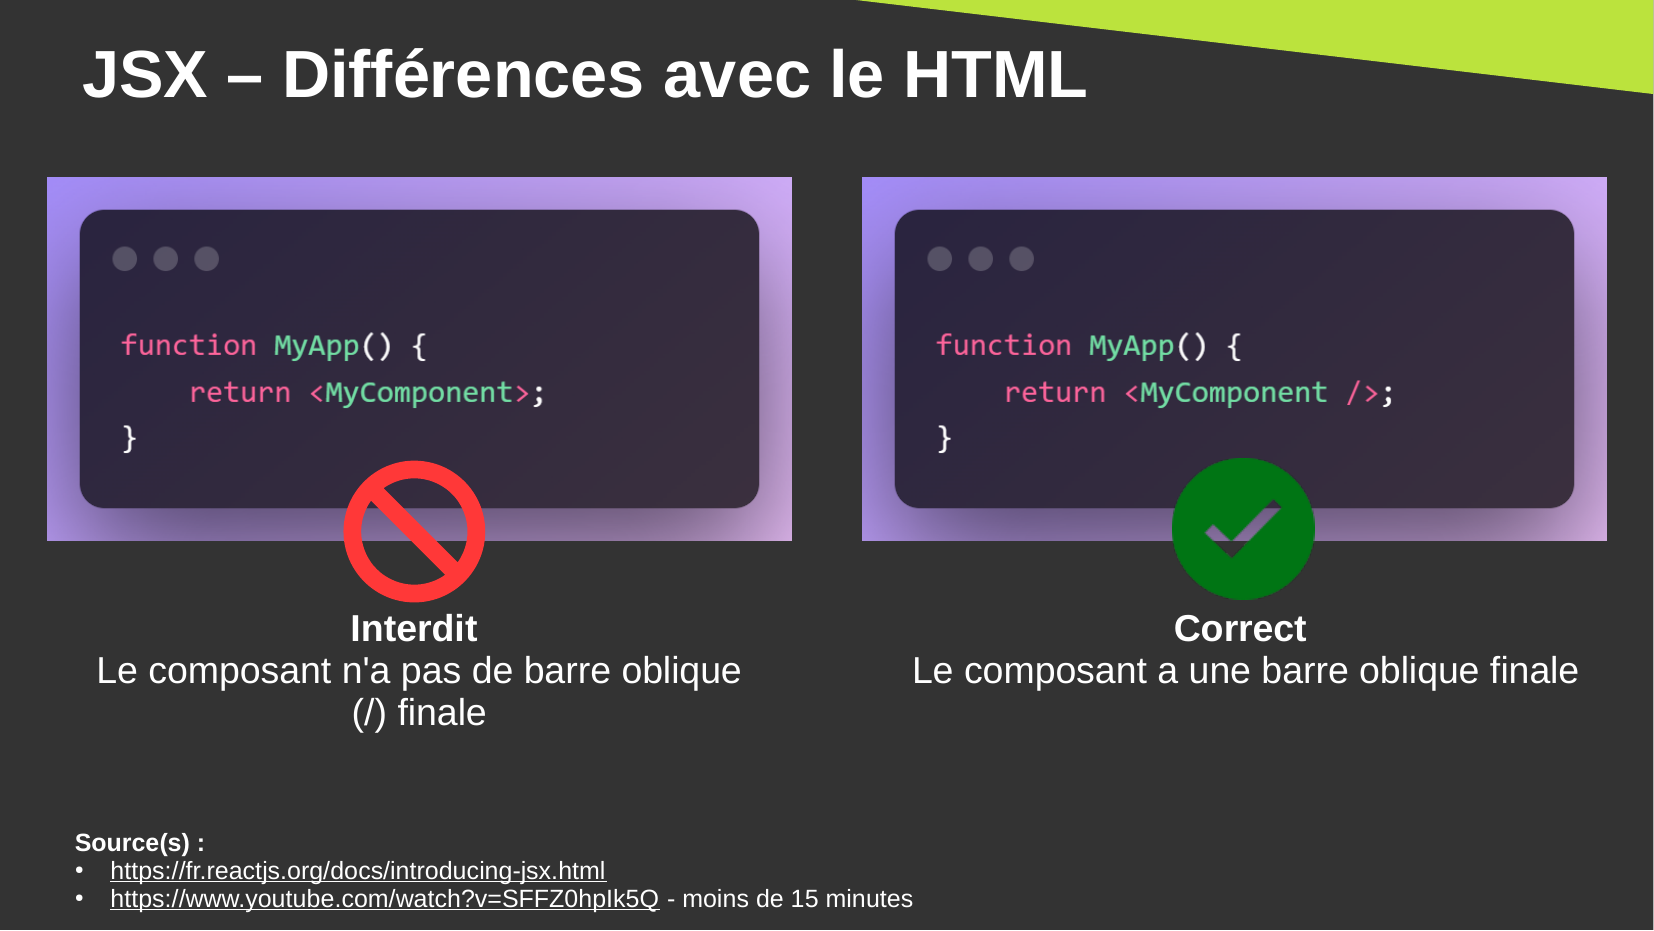

# JSX – Différences avec le HTML
Interdit
Le composant n'a pas de barre oblique (/) finale
Correct
Le composant a une barre oblique finale
Source(s) :
https://fr.reactjs.org/docs/introducing-jsx.html
https://www.youtube.com/watch?v=SFFZ0hpIk5Q - moins de 15 minutes